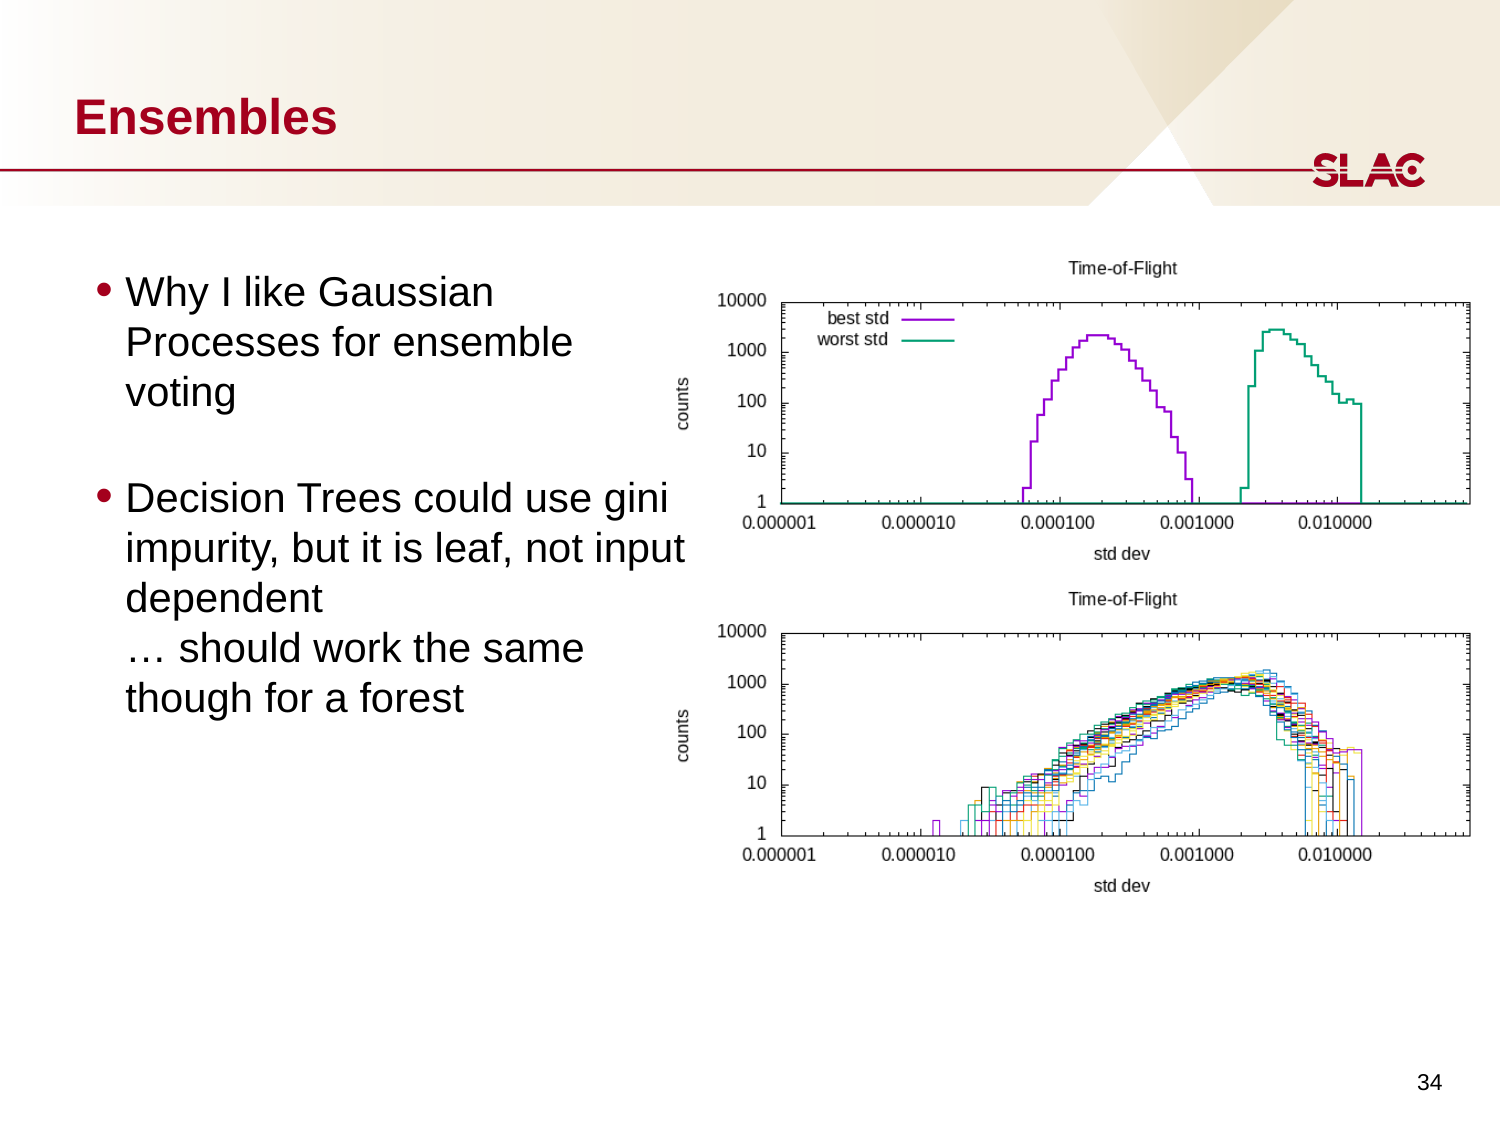

# Ensembles
Why I like Gaussian Processes for ensemble voting
Decision Trees could use gini impurity, but it is leaf, not input dependent
… should work the same though for a forest